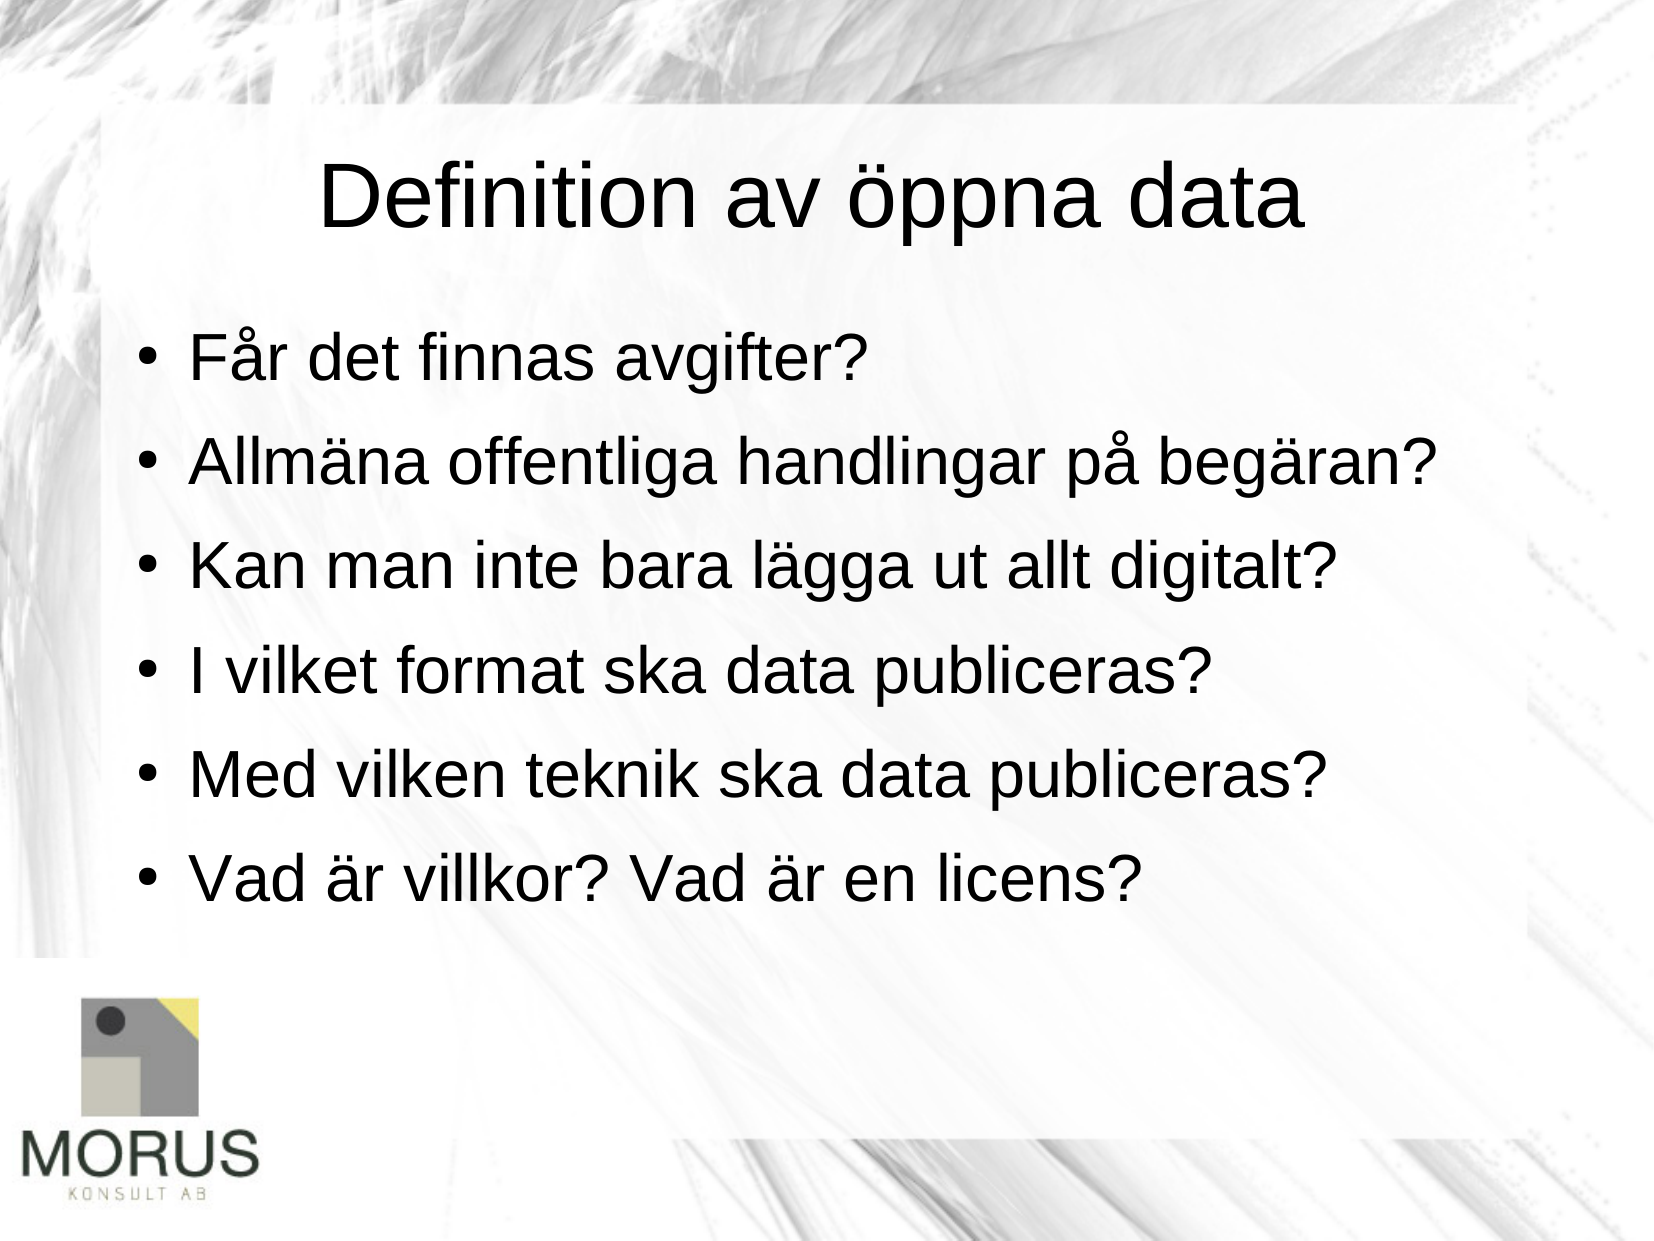

# Definition av öppna data
Får det finnas avgifter?
Allmäna offentliga handlingar på begäran?
Kan man inte bara lägga ut allt digitalt?
I vilket format ska data publiceras?
Med vilken teknik ska data publiceras?
Vad är villkor? Vad är en licens?